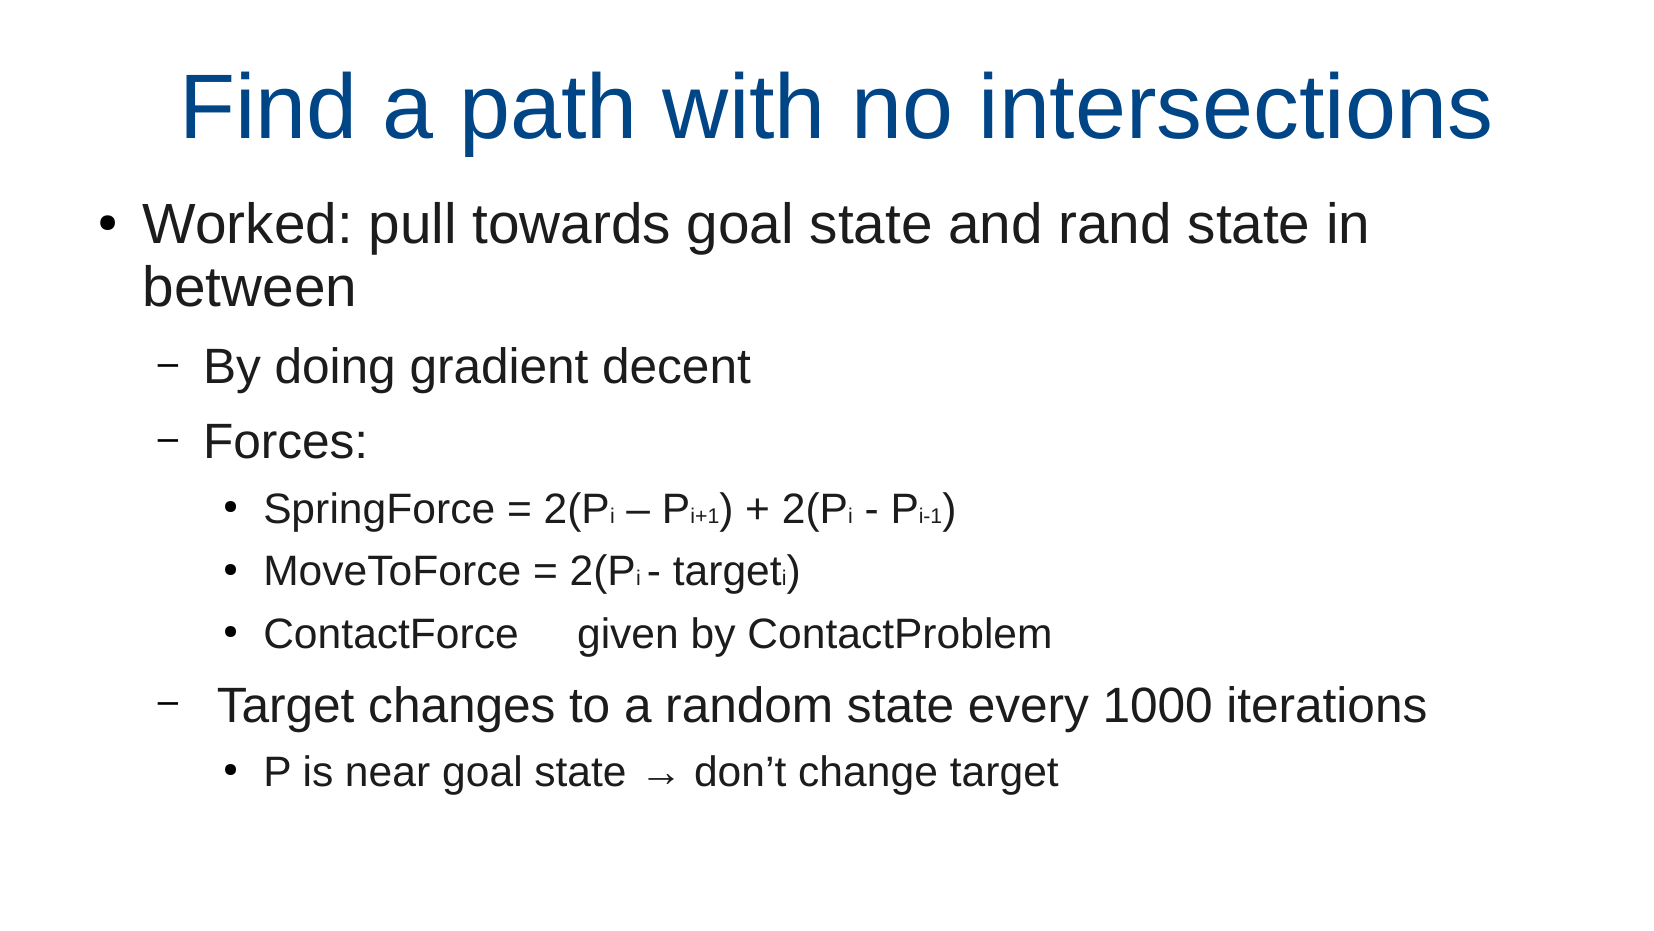

# Find a path with no intersections
Worked: pull towards goal state and rand state in between
By doing gradient decent
Forces:
SpringForce = 2(Pi – Pi+1) + 2(Pi - Pi-1)
MoveToForce = 2(Pi - targeti)
ContactForce 	given by ContactProblem
 Target changes to a random state every 1000 iterations
P is near goal state	→ don’t change target